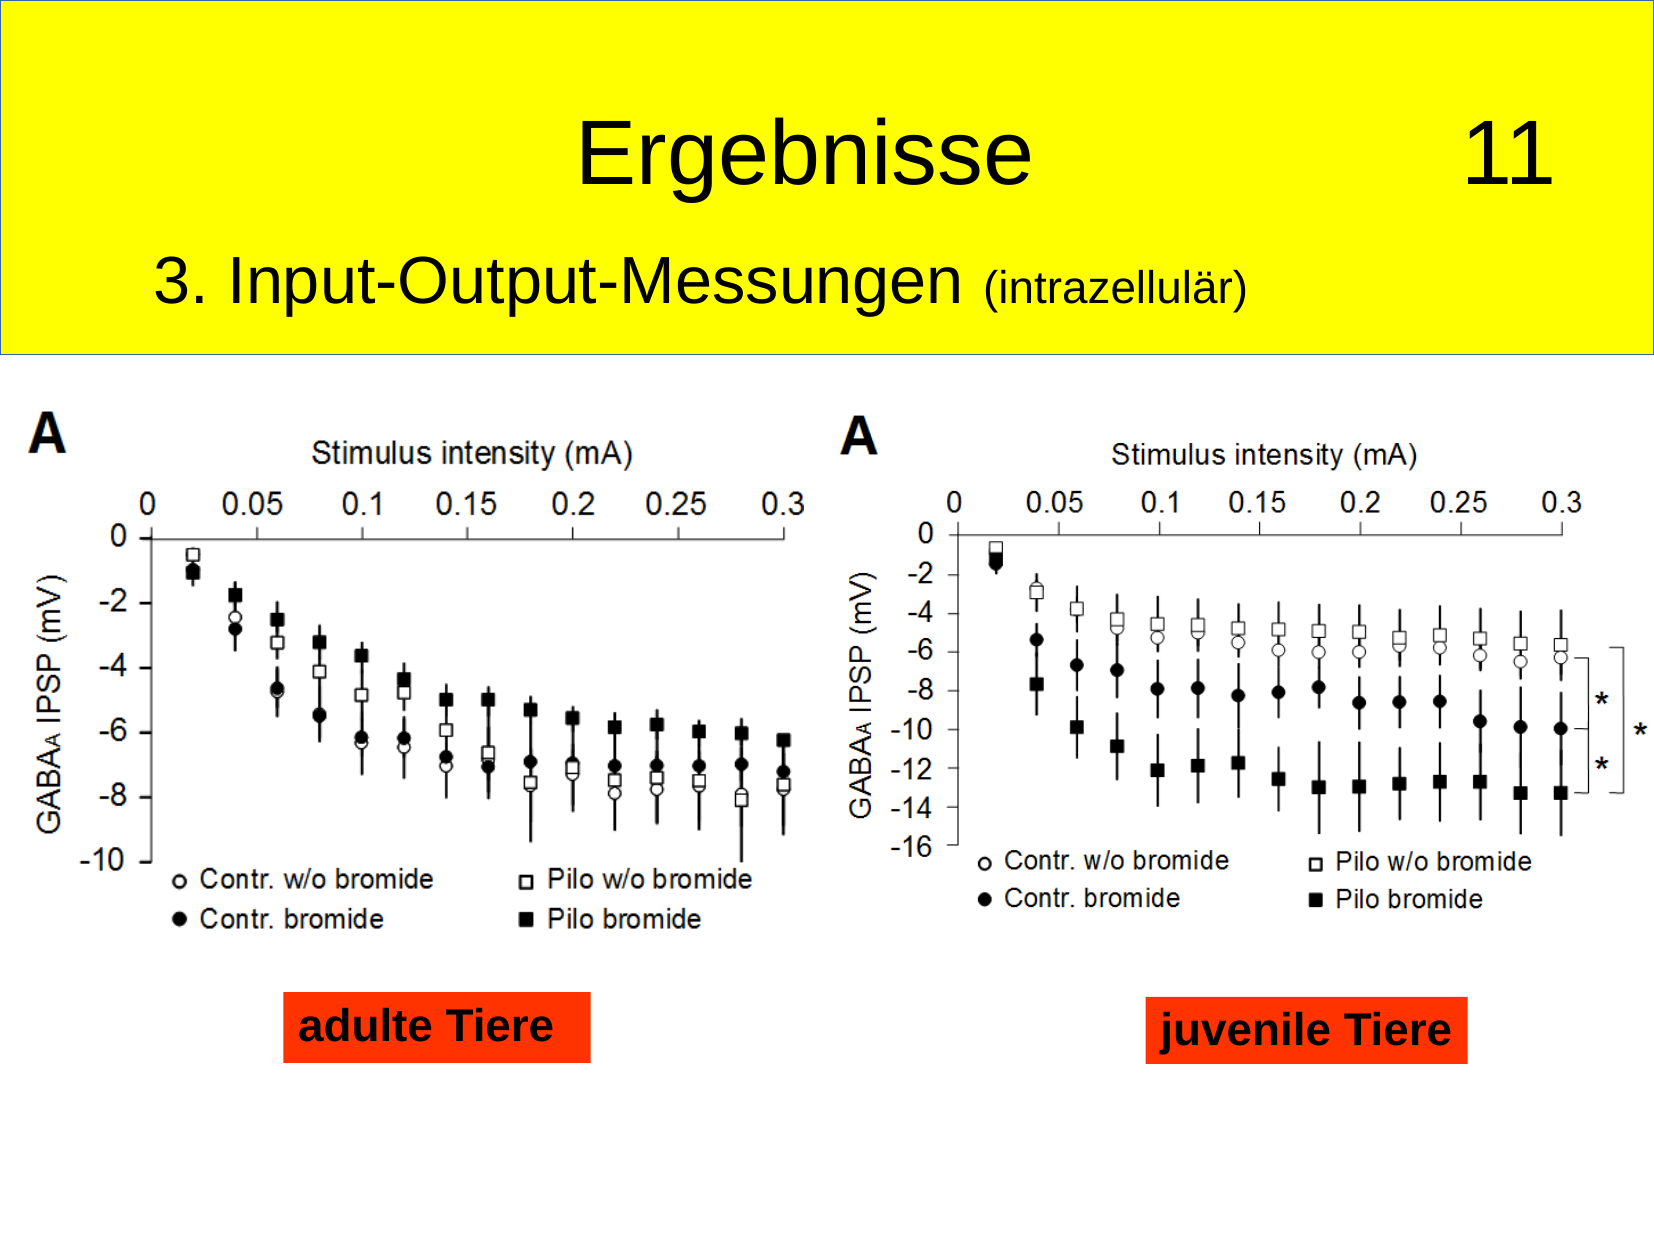

Ergebnisse
# 3. Input-Output-Messungen (intrazellulär)
adulte Tiere
juvenile Tiere